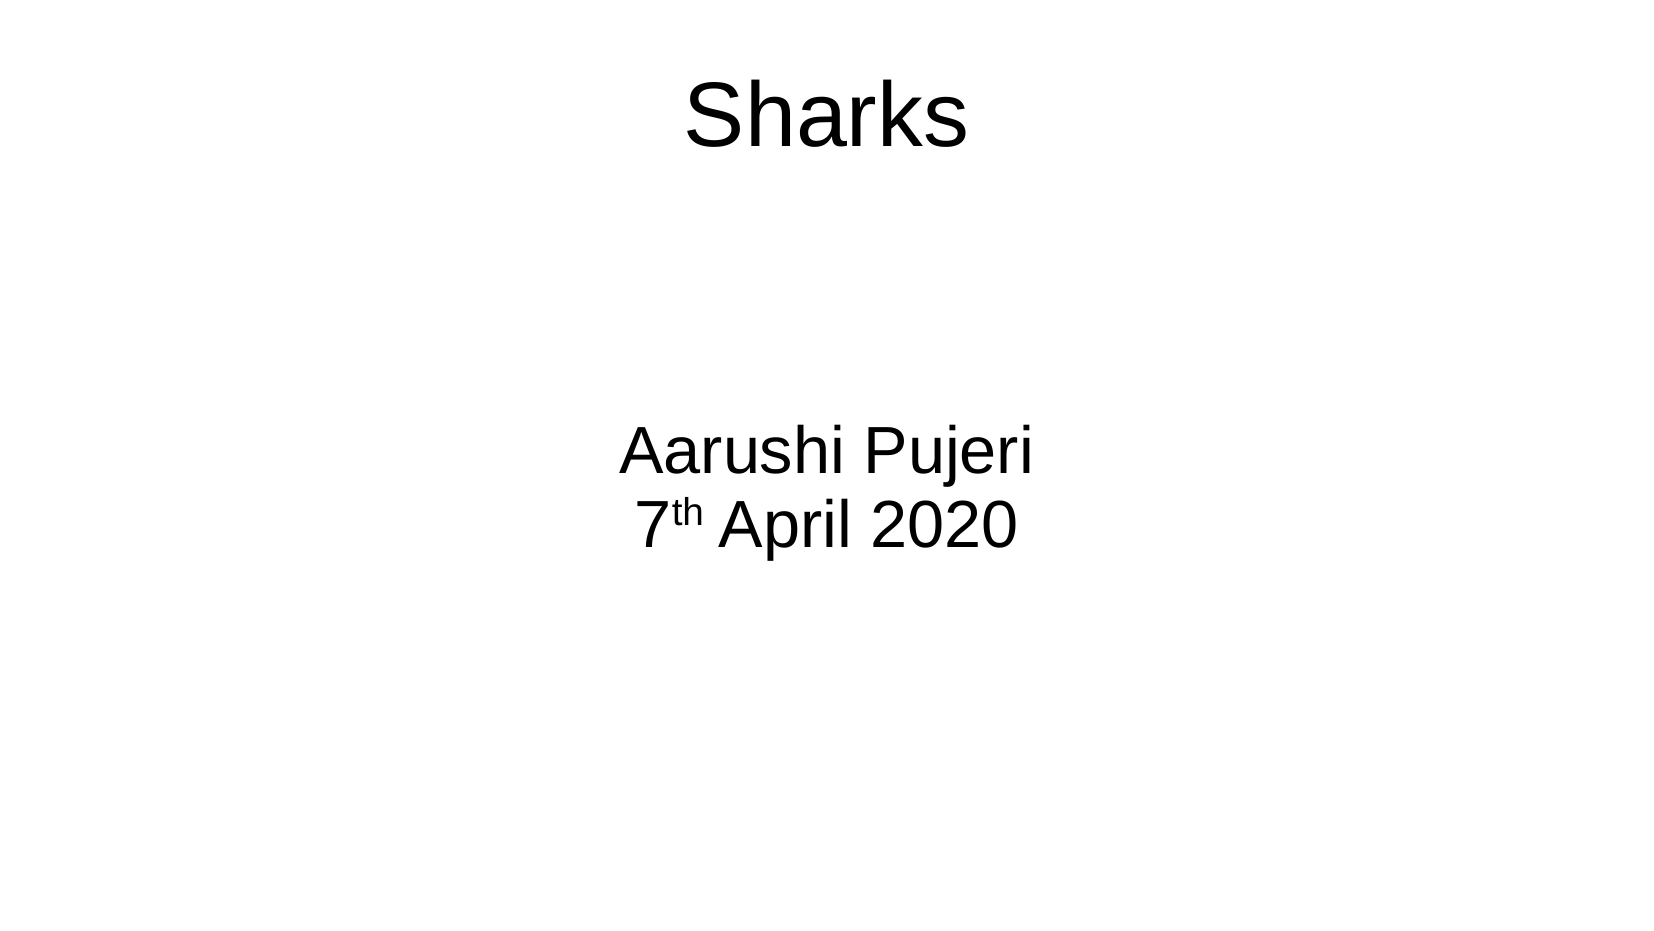

# Sharks
Aarushi Pujeri
7th April 2020